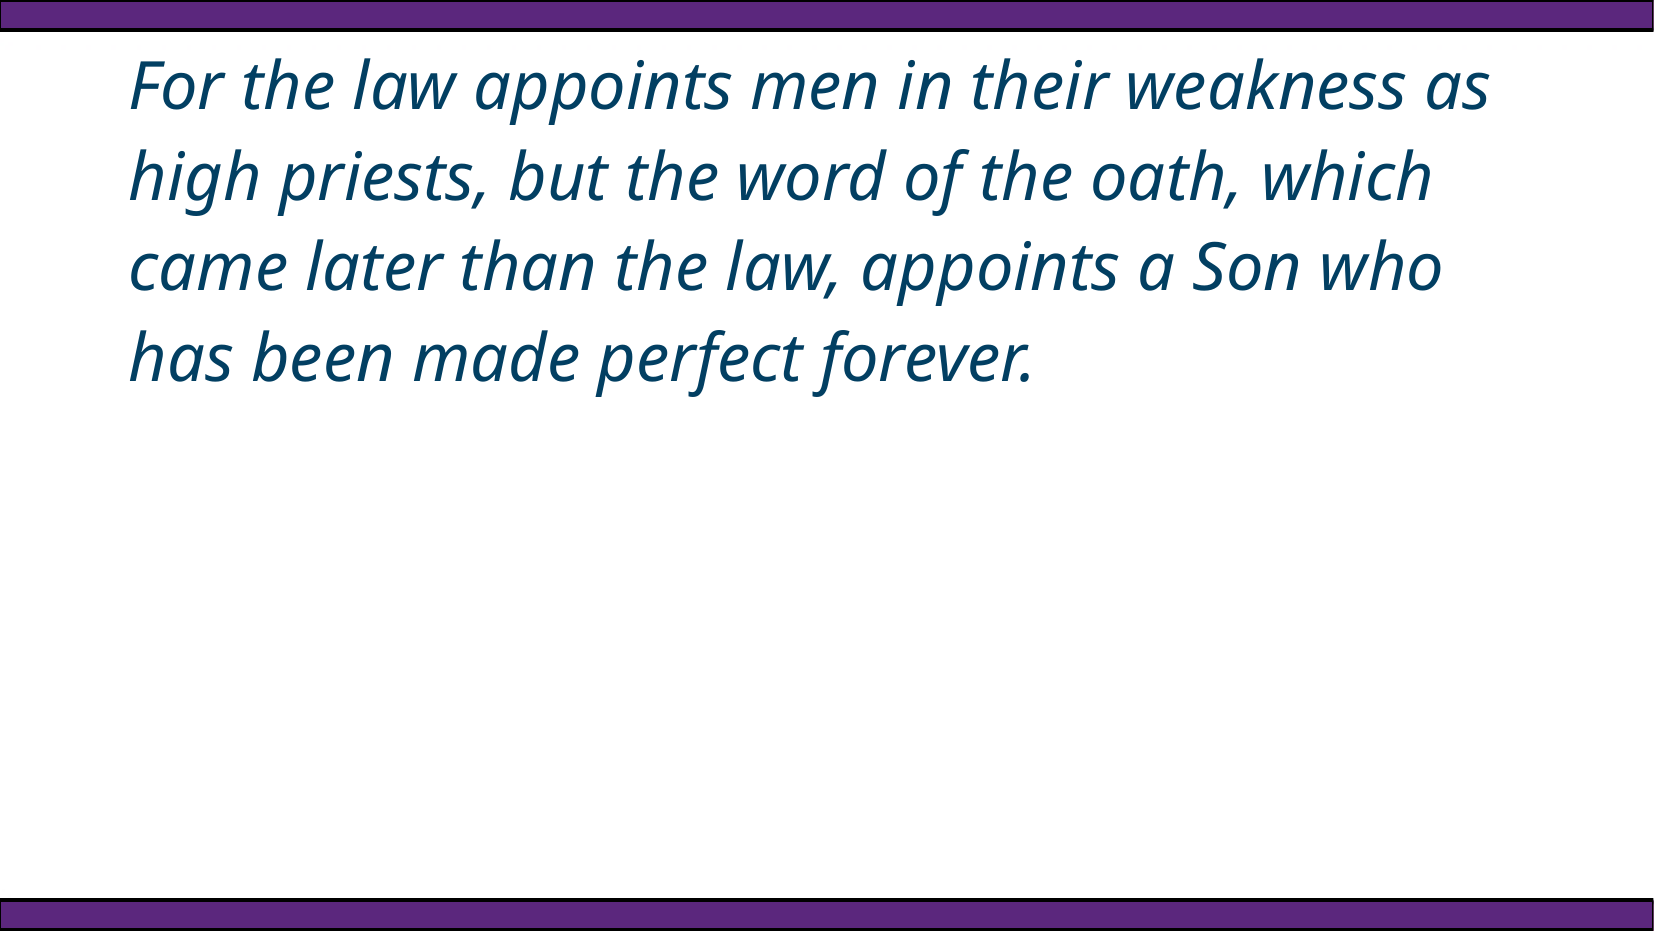

For the law appoints men in their weakness as
 high priests, but the word of the oath, which
 came later than the law, appoints a Son who
 has been made perfect forever.